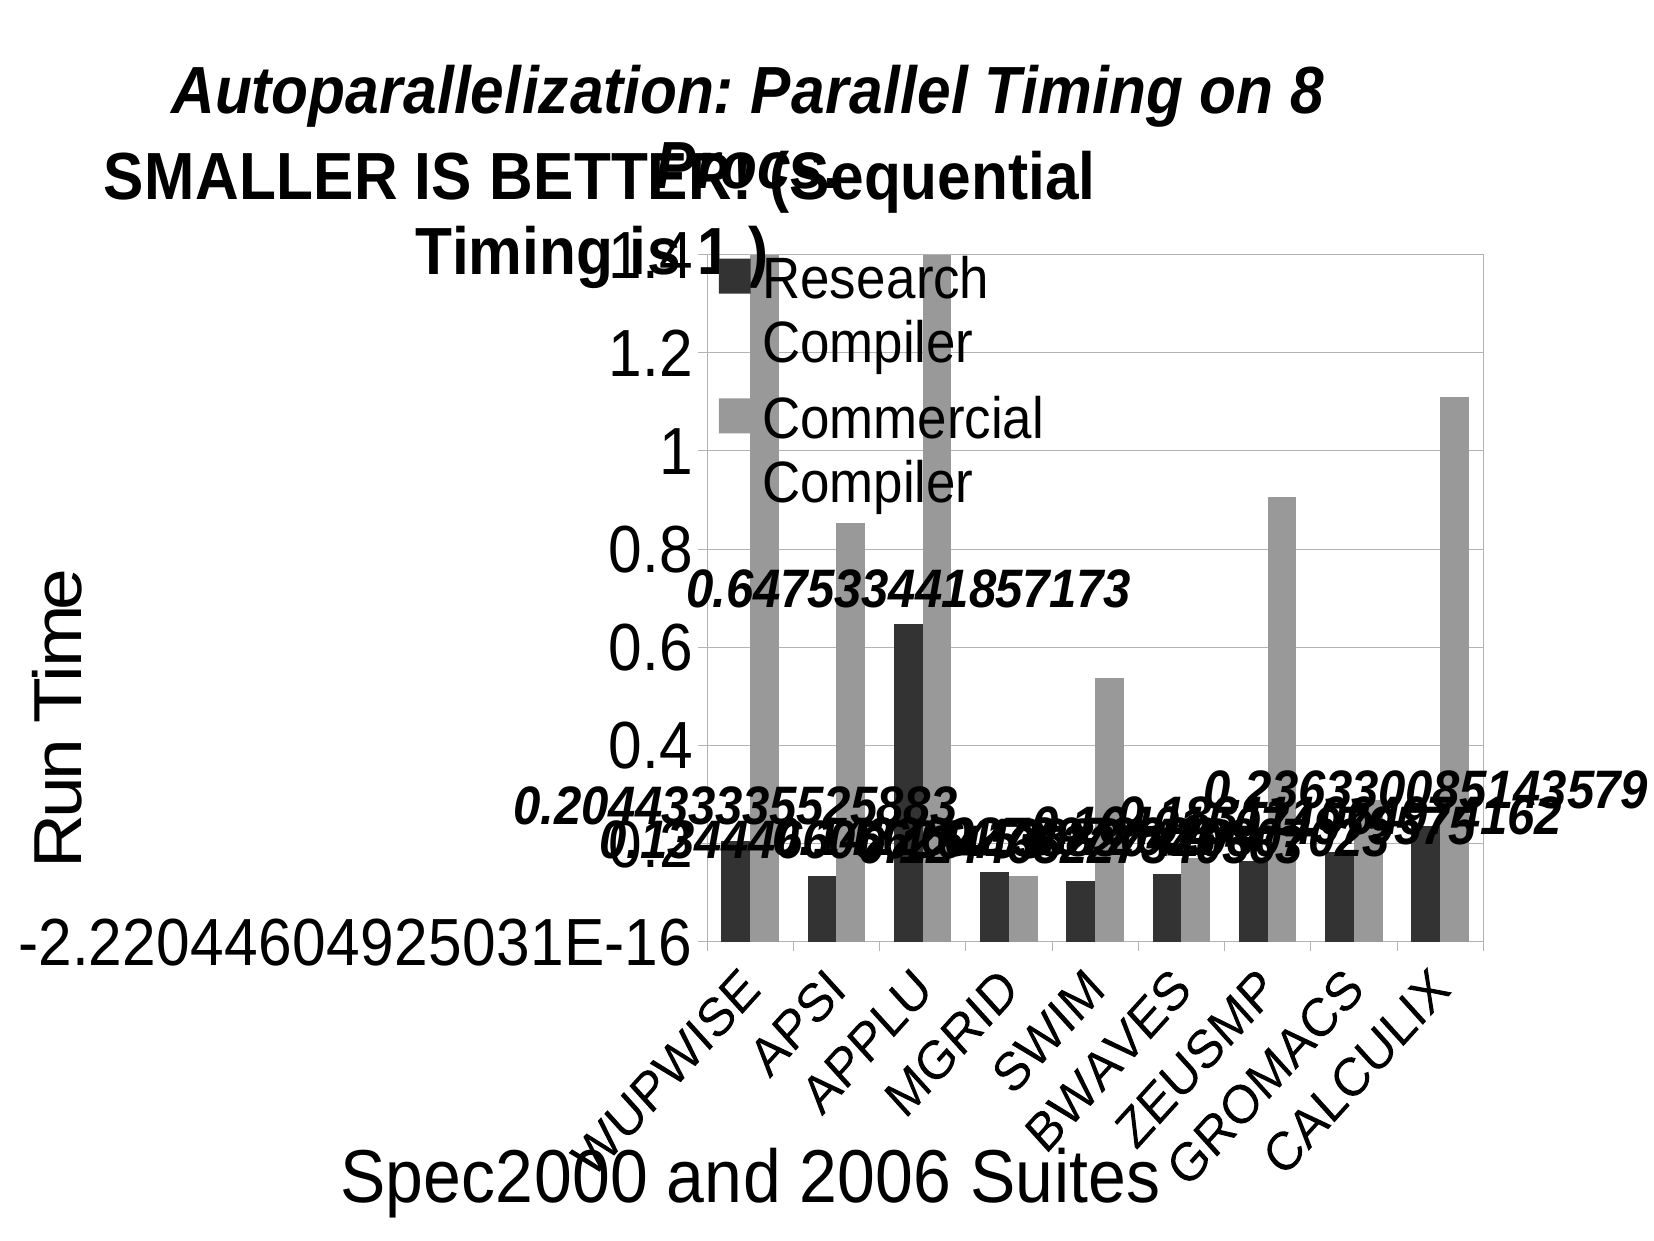

### Chart: Autoparallelization: Parallel Timing on 8 Procs.
SMALLER IS BETTER! (Sequential Timing is 1.)
| Category | Research Compiler | Commercial Compiler |
|---|---|---|
| WUPWISE | 0.204433335525883 | 4.77537328158916 |
| APSI | 0.134446605626453 | 0.852507234688553 |
| APPLU | 0.647533441857173 | 2.84761837355793 |
| MGRID | 0.142260273972603 | 0.133458904109589 |
| SWIM | 0.124465227340563 | 0.537259974131927 |
| BWAVES | 0.138830420807023 | 0.170085009871588 |
| ZEUSMP | 0.164015074979575 | 0.905596893640572 |
| GROMACS | 0.183111064974162 | 0.288385491515307 |
| CALCULIX | 0.236330085143579 | 1.1104082359416 |